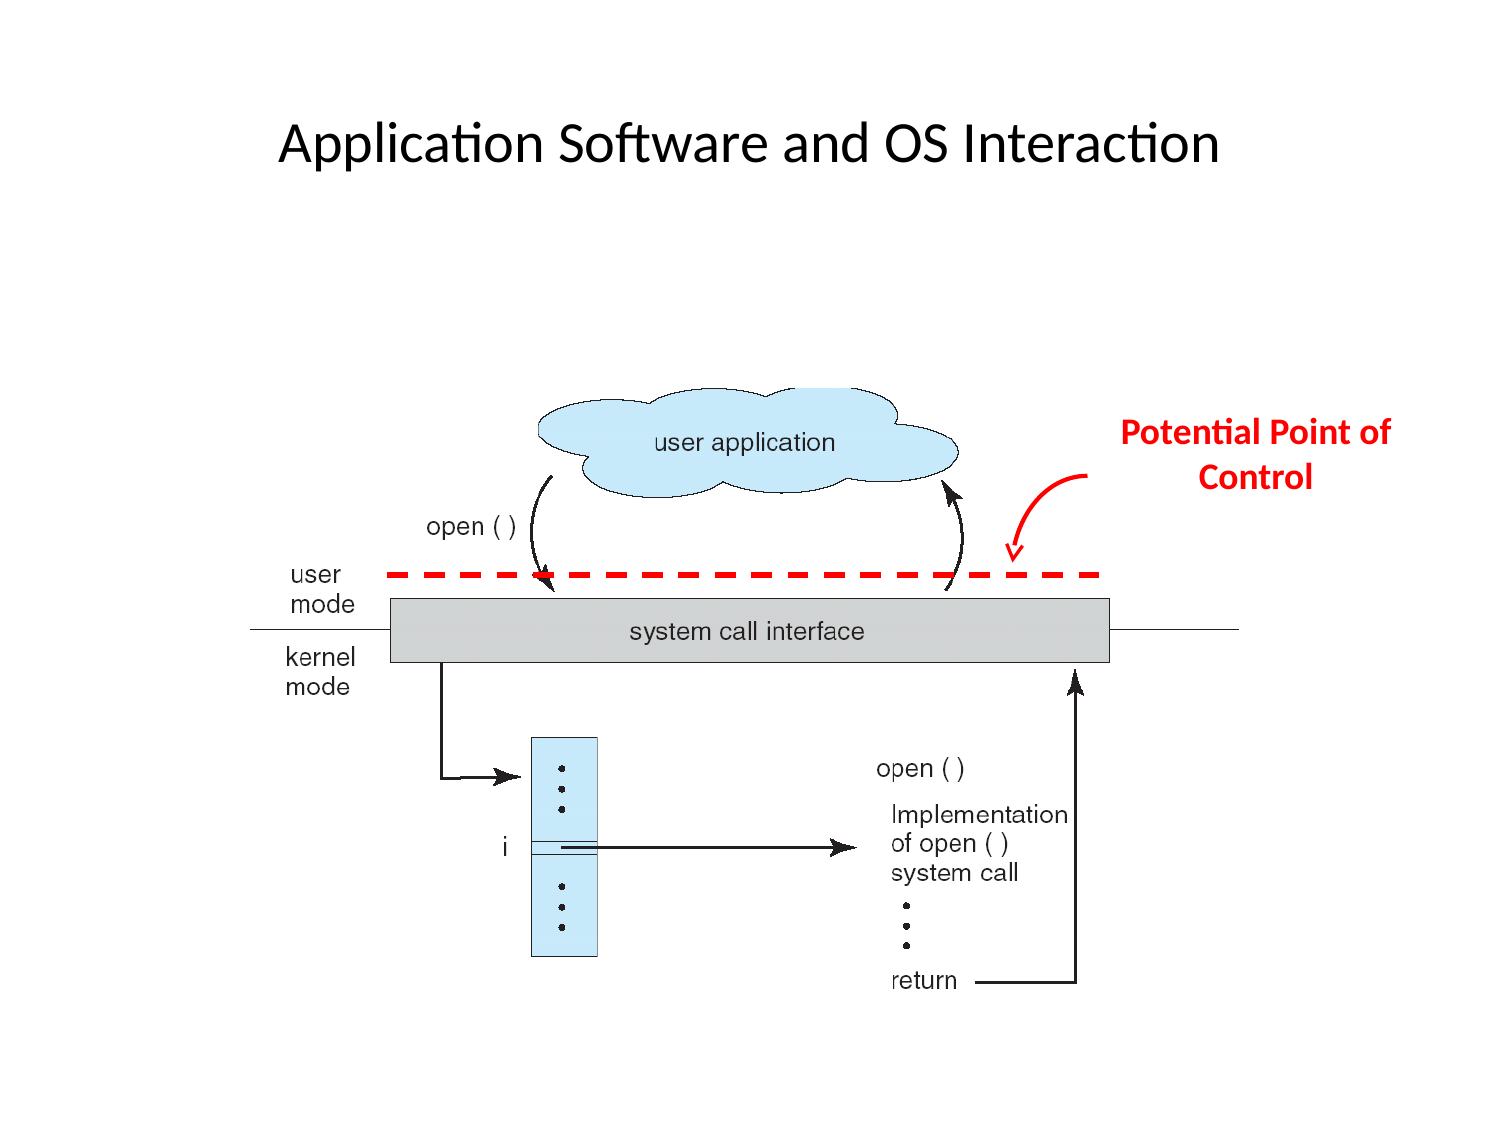

# Application Software and OS Interaction
Potential Point of Control